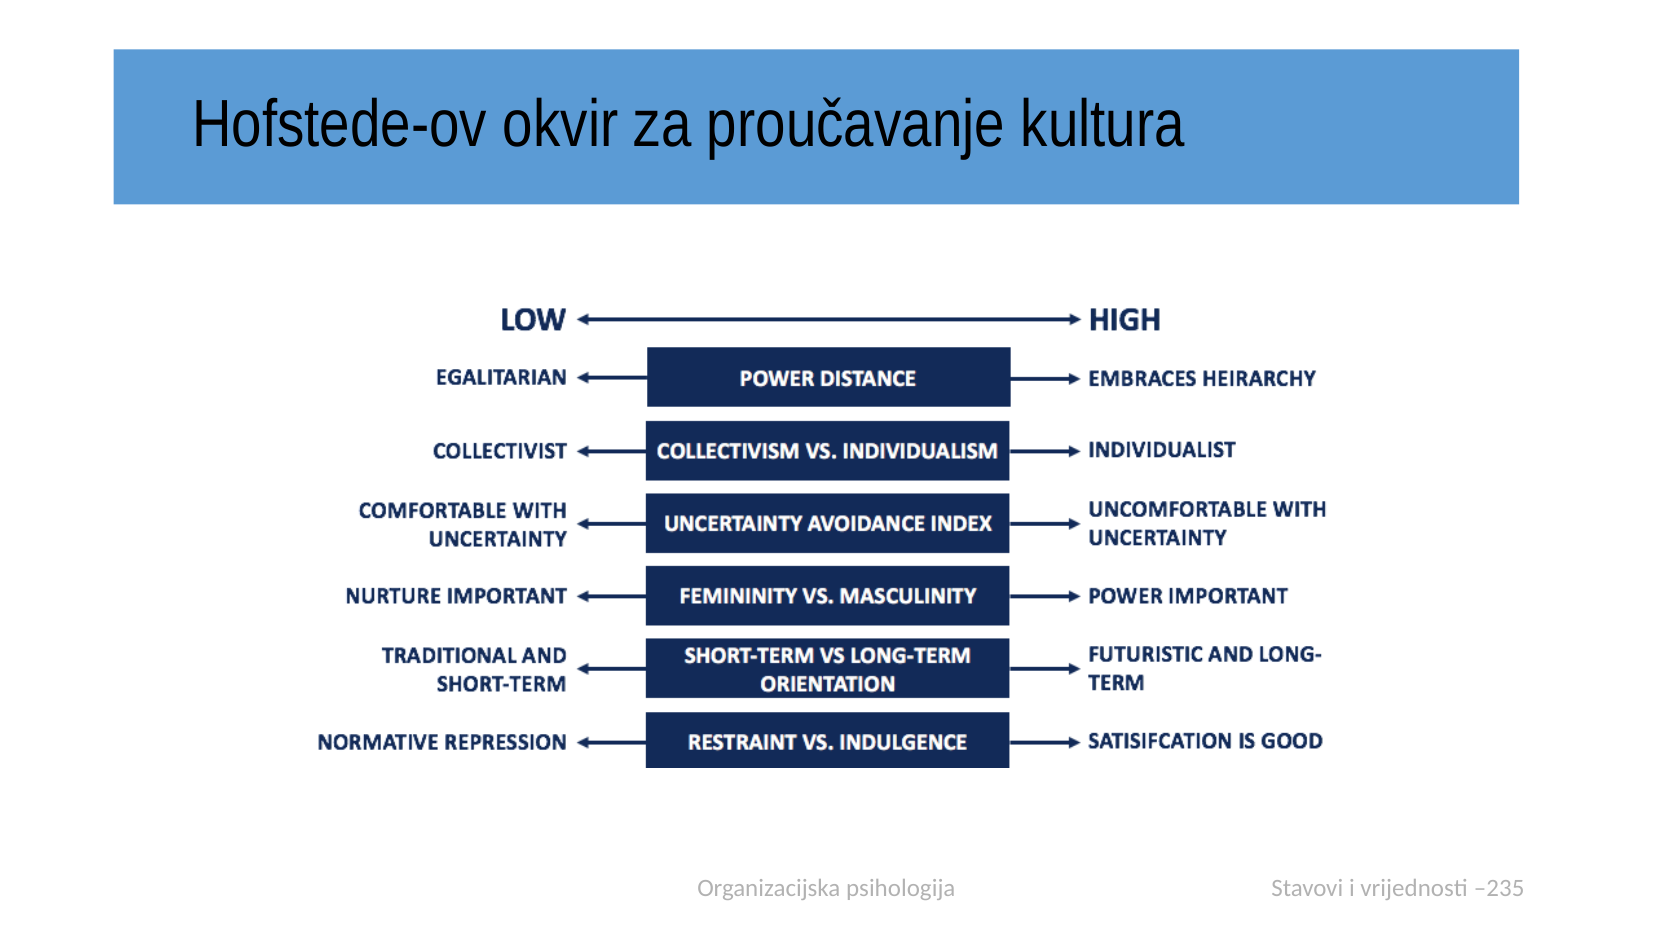

Hofstede-ov okvir za proučavanje kultura
Organizacijska psihologija
Stavovi i vrijednosti –